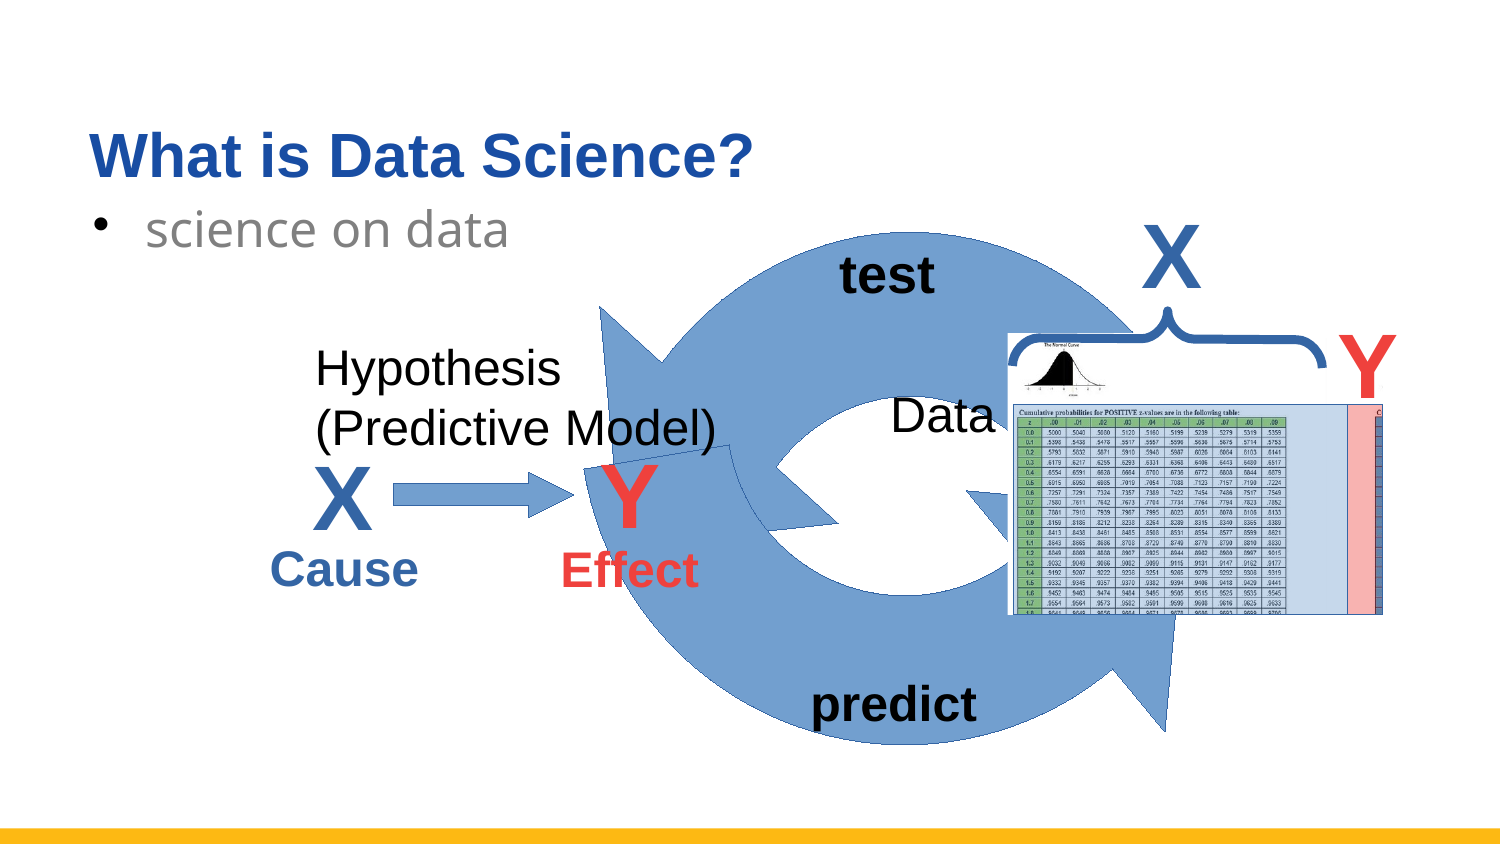

What is Data Science?
X
science on data
test
Y
Hypothesis
(Predictive Model)
Data
Y
X
Cause
Effect
predict